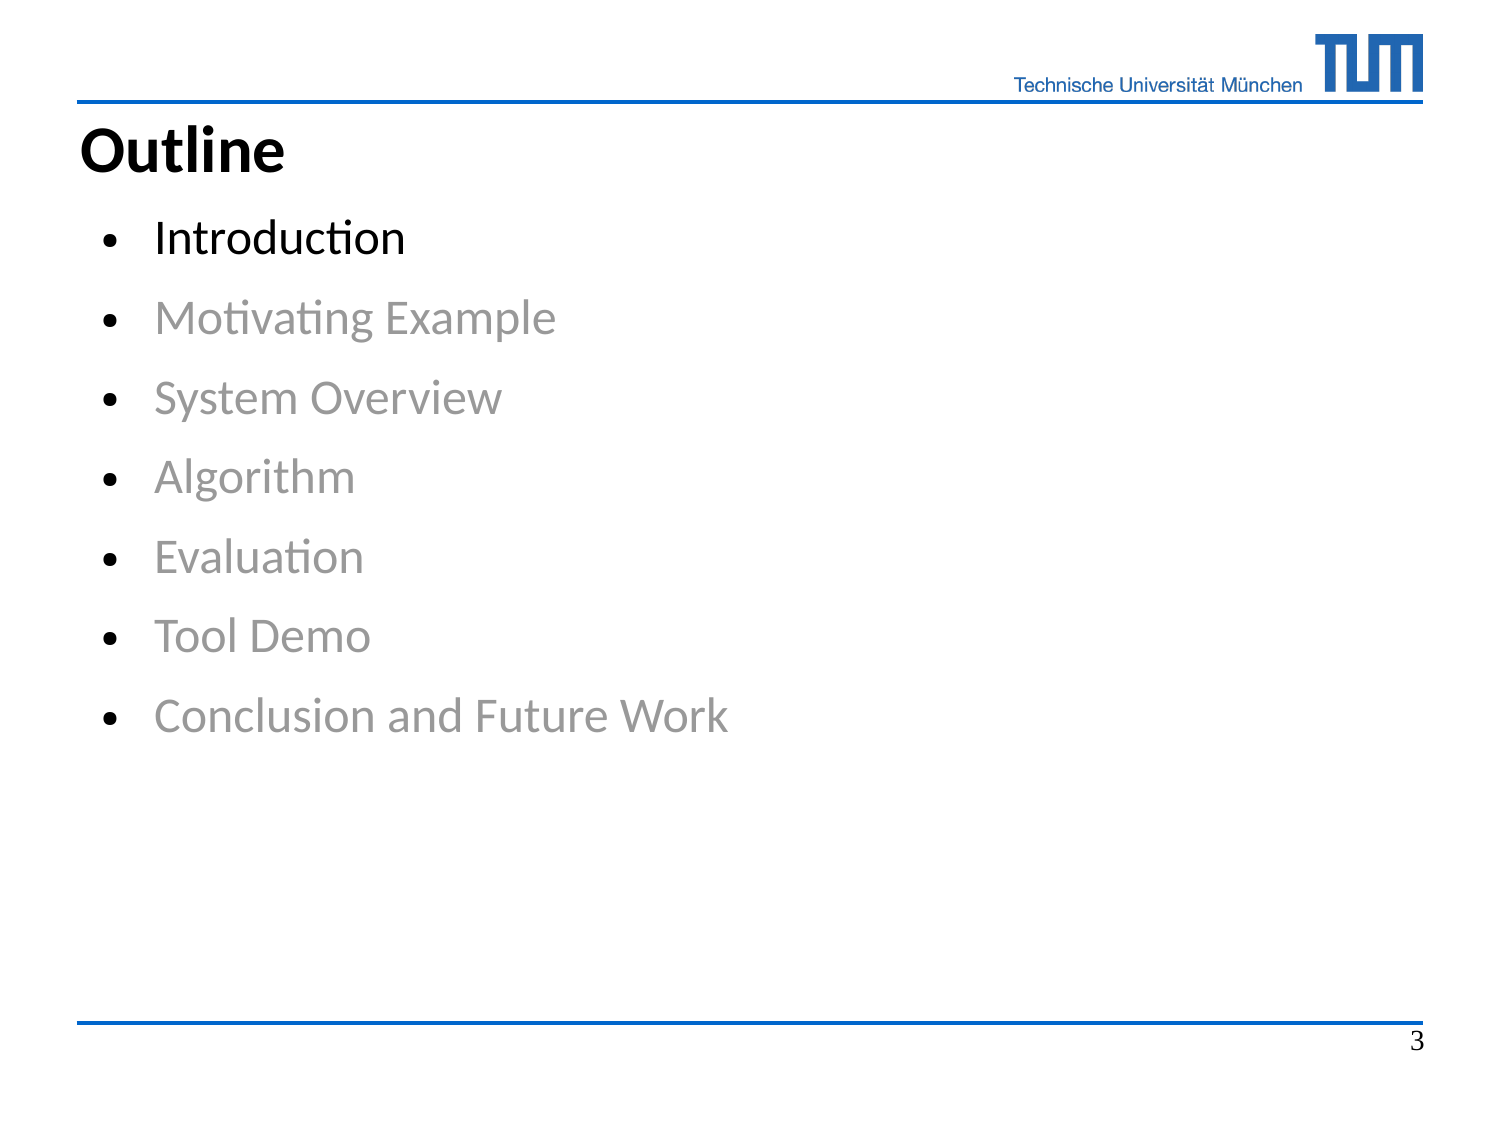

# Outline
Introduction
Motivating Example
System Overview
Algorithm
Evaluation
Tool Demo
Conclusion and Future Work
3